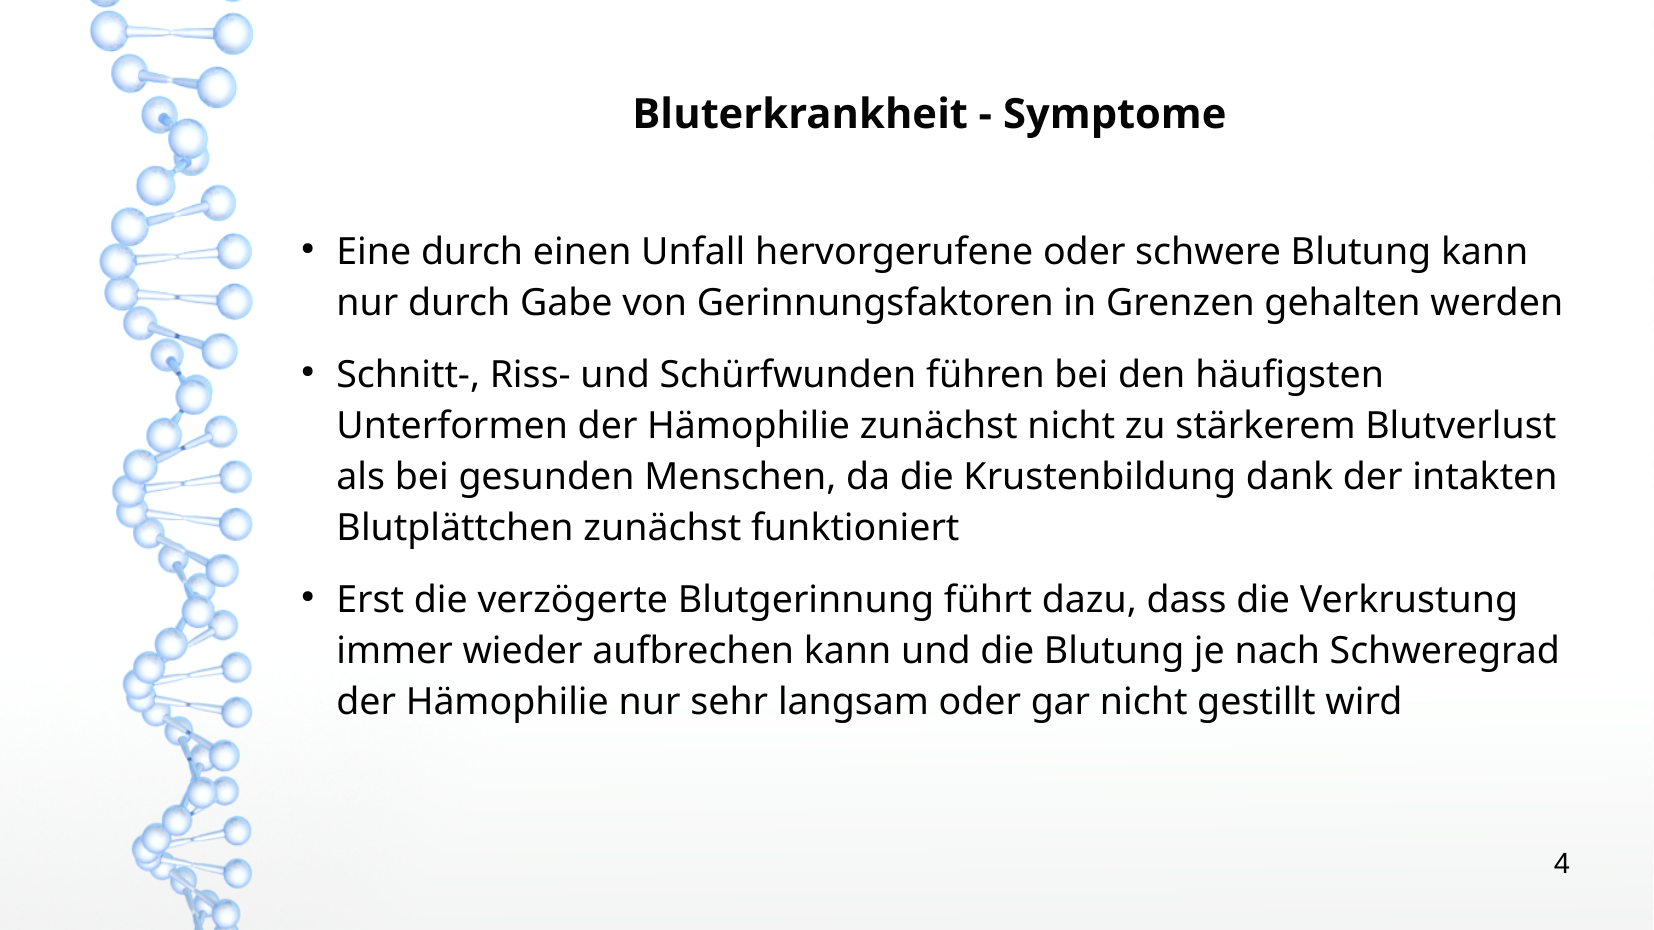

# Bluterkrankheit - Symptome
Eine durch einen Unfall hervorgerufene oder schwere Blutung kann nur durch Gabe von Gerinnungsfaktoren in Grenzen gehalten werden
Schnitt-, Riss- und Schürfwunden führen bei den häufigsten Unterformen der Hämophilie zunächst nicht zu stärkerem Blutverlust als bei gesunden Menschen, da die Krustenbildung dank der intakten Blutplättchen zunächst funktioniert
Erst die verzögerte Blutgerinnung führt dazu, dass die Verkrustung immer wieder aufbrechen kann und die Blutung je nach Schweregrad der Hämophilie nur sehr langsam oder gar nicht gestillt wird
4